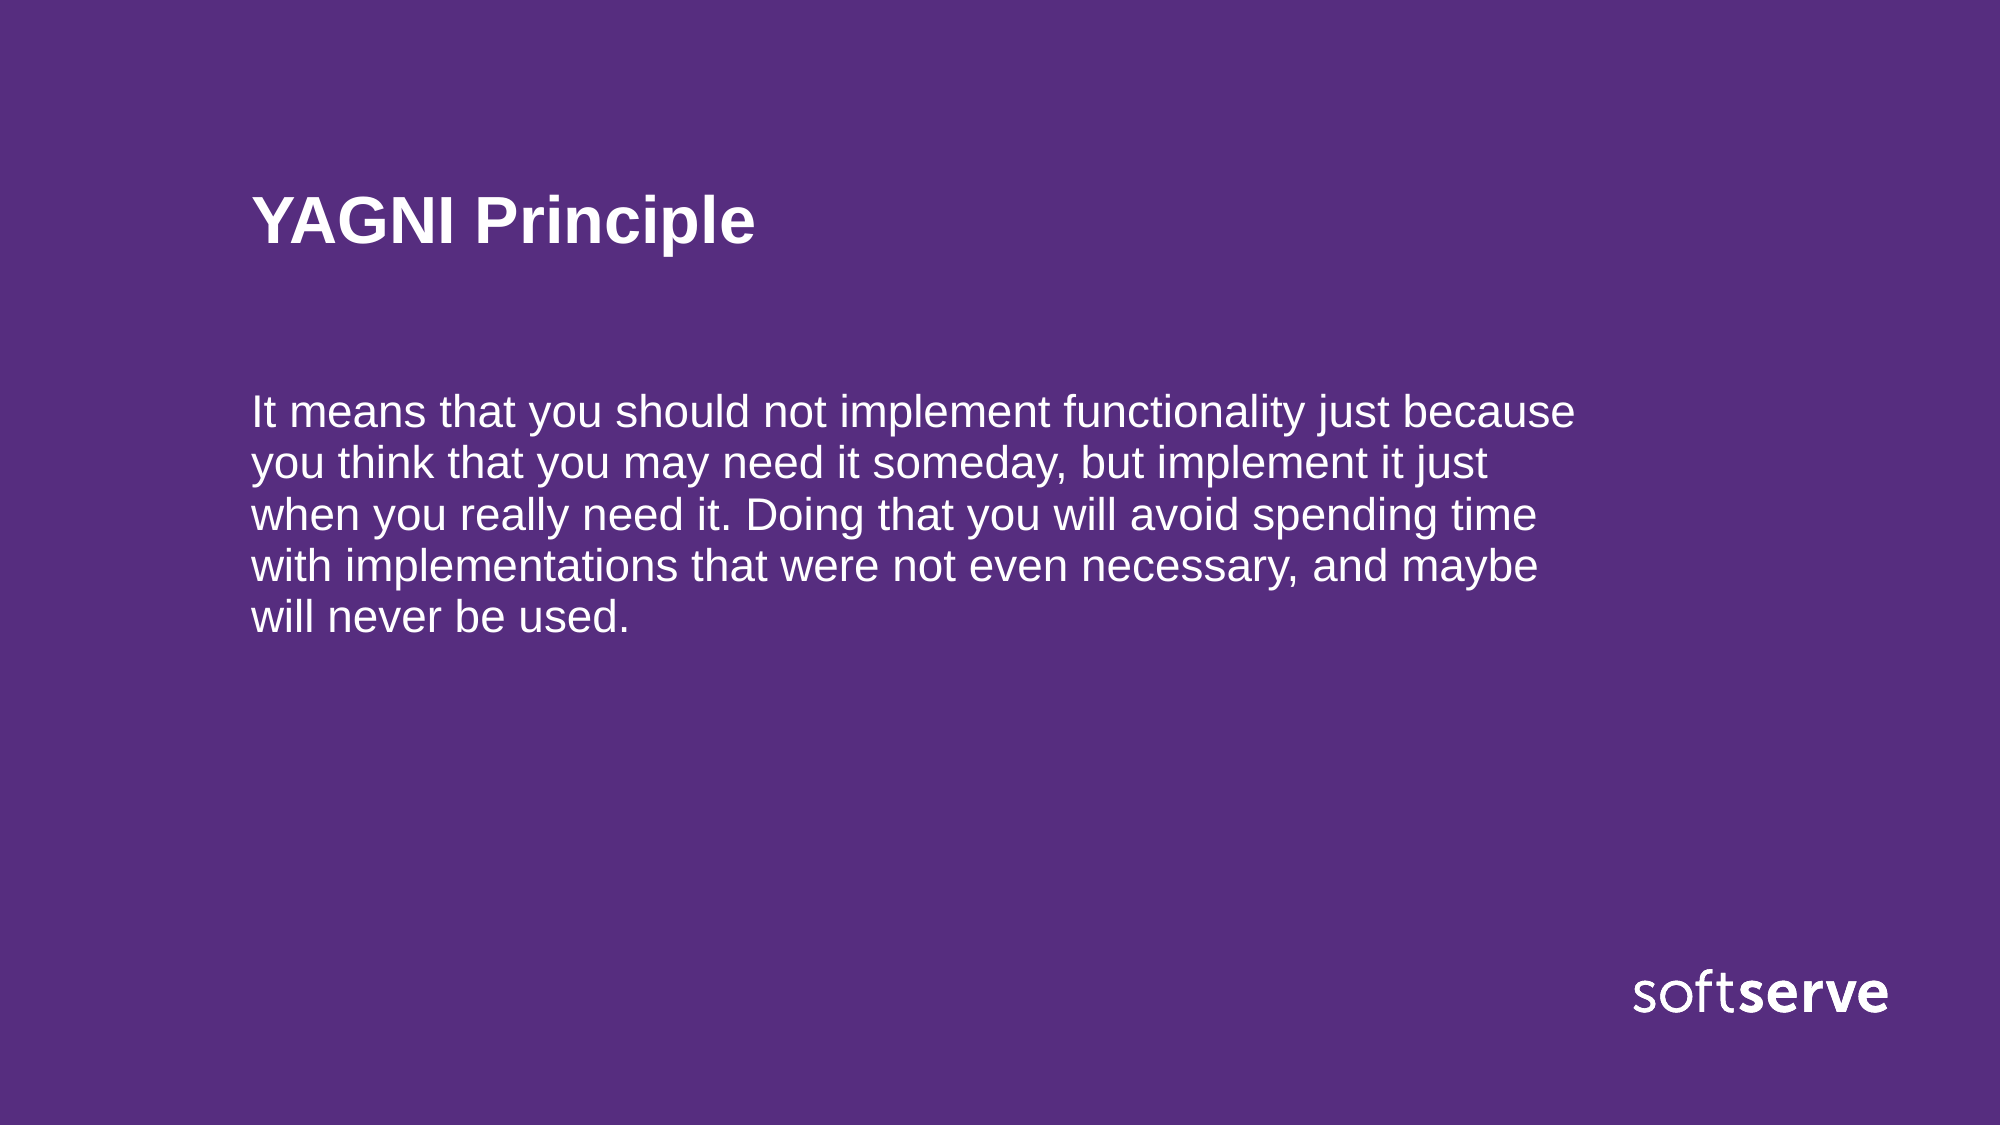

YAGNI Principle
It means that you should not implement functionality just because you think that you may need it someday, but implement it just when you really need it. Doing that you will avoid spending time with implementations that were not even necessary, and maybe will never be used.